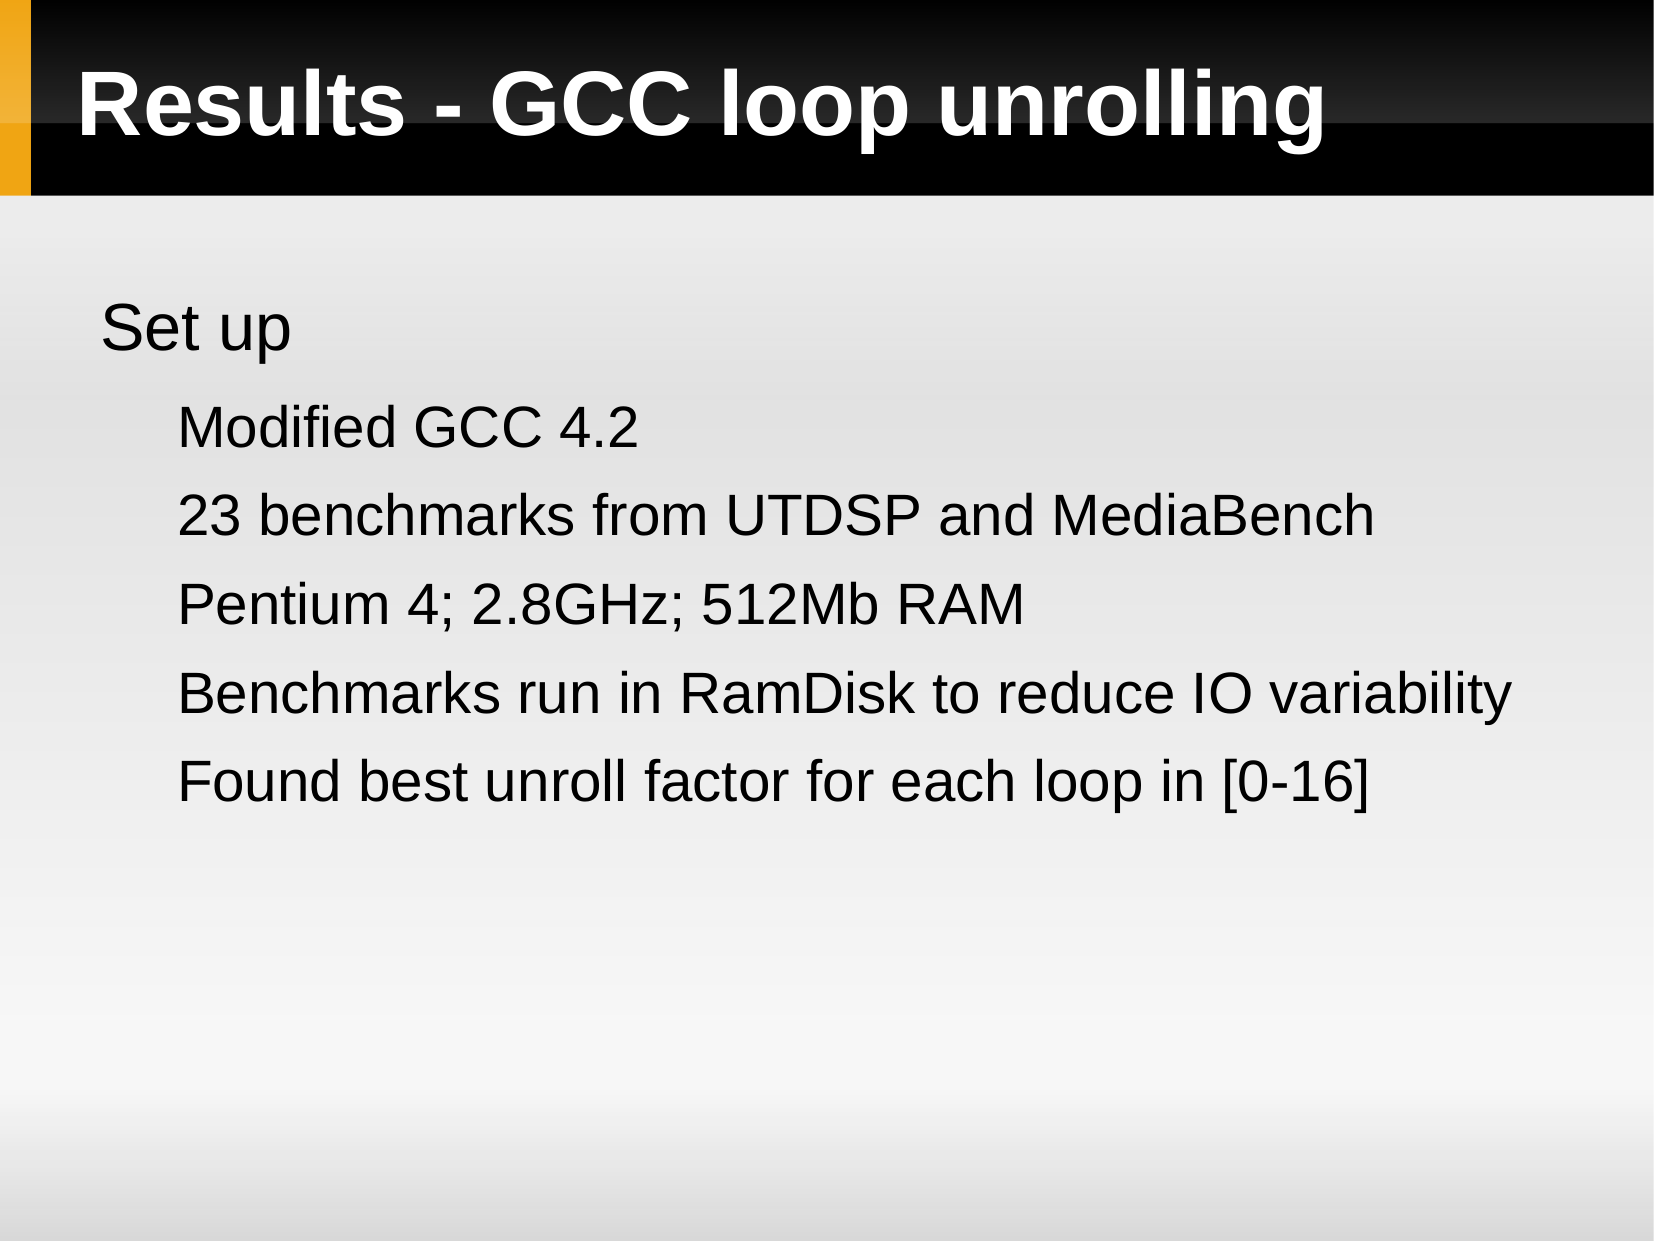

# Results - GCC loop unrolling
Set up
Modified GCC 4.2
23 benchmarks from UTDSP and MediaBench
Pentium 4; 2.8GHz; 512Mb RAM
Benchmarks run in RamDisk to reduce IO variability
Found best unroll factor for each loop in [0-16]